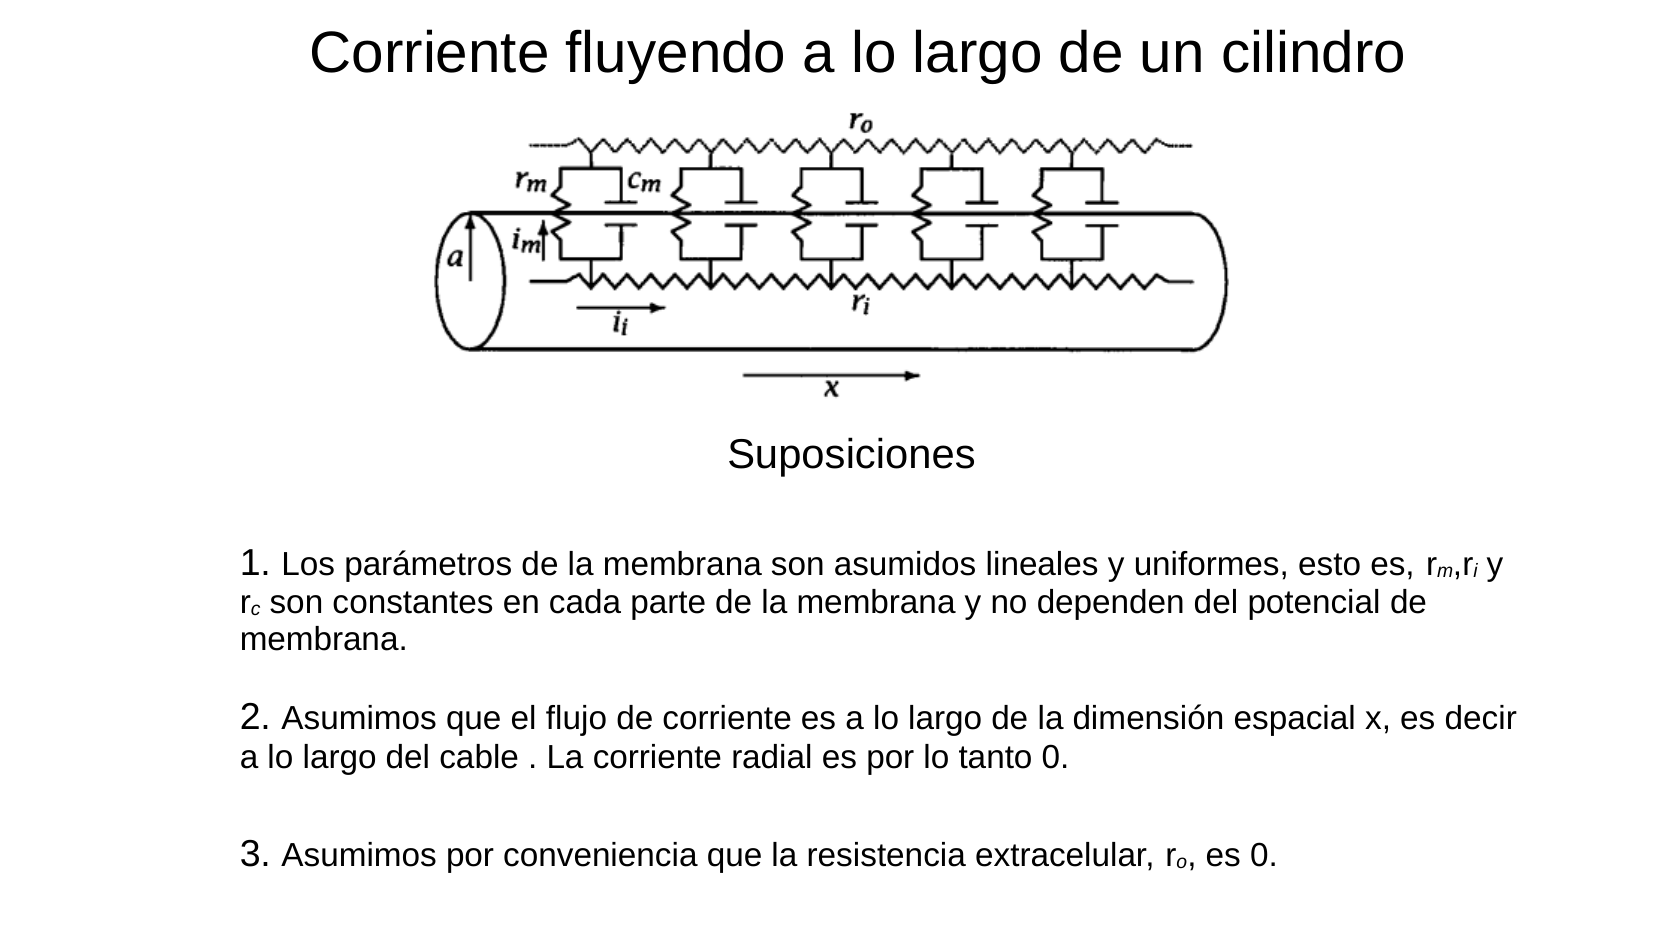

# Corriente fluyendo a lo largo de un cilindro
Suposiciones
1. Los parámetros de la membrana son asumidos lineales y uniformes, esto es, rm,ri y rc son constantes en cada parte de la membrana y no dependen del potencial de membrana.
2. Asumimos que el flujo de corriente es a lo largo de la dimensión espacial x, es decir a lo largo del cable . La corriente radial es por lo tanto 0.
3. Asumimos por conveniencia que la resistencia extracelular, ro, es 0.